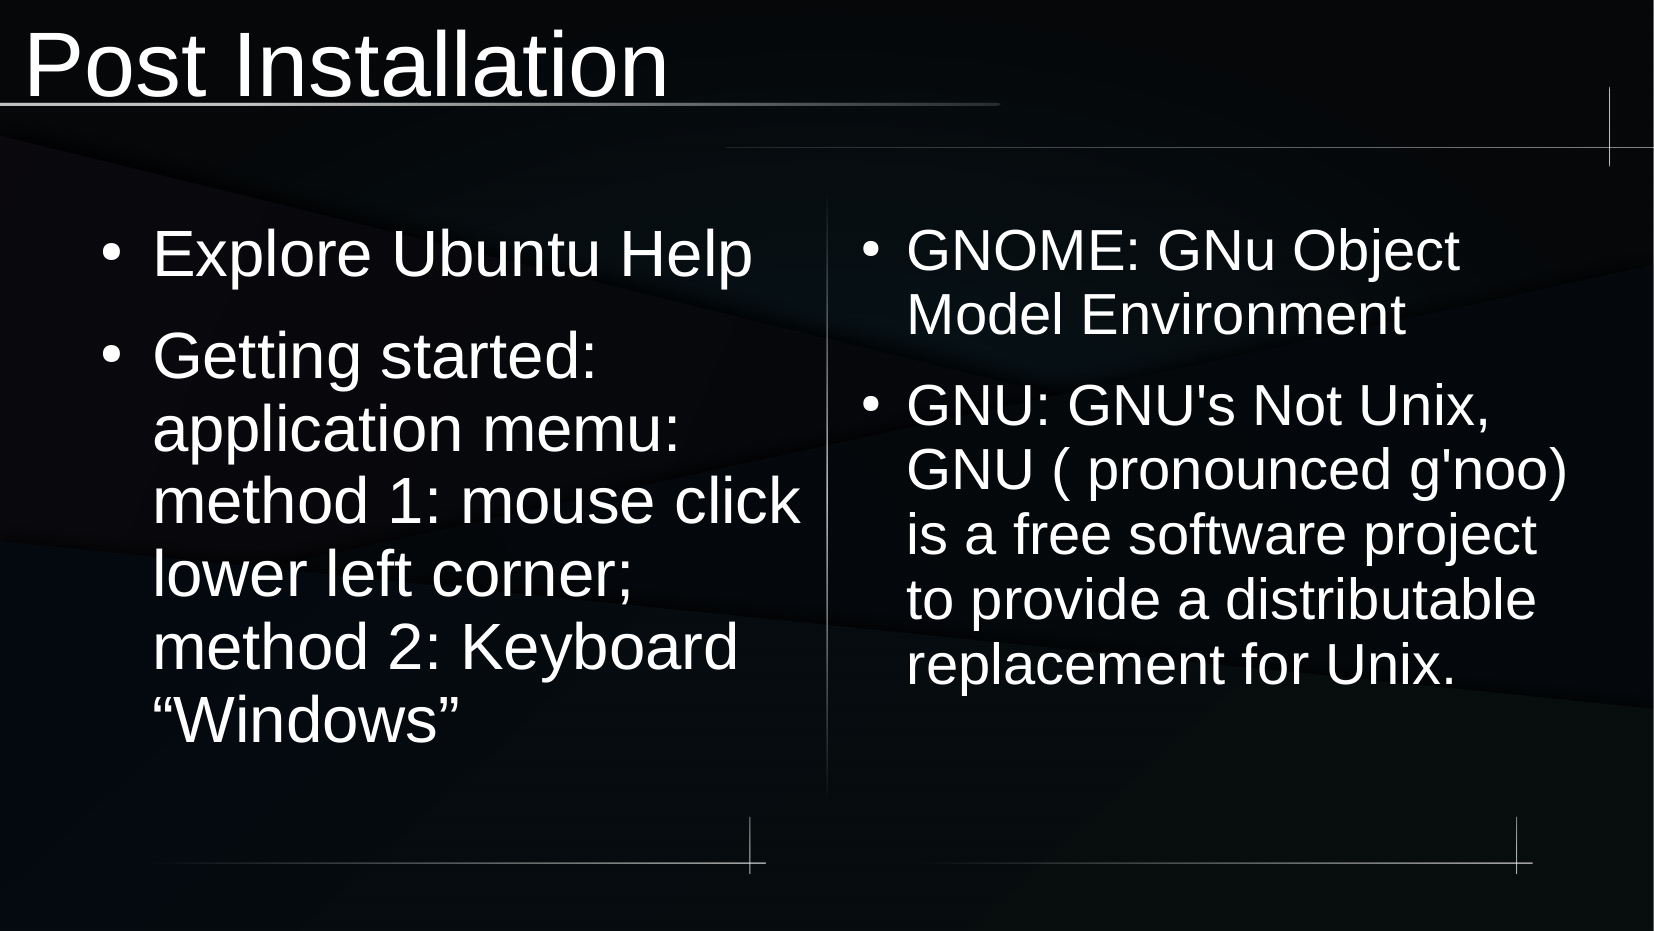

# Post Installation
Explore Ubuntu Help
Getting started: application memu: method 1: mouse click lower left corner; method 2: Keyboard “Windows”
GNOME: GNu Object Model Environment
GNU: GNU's Not Unix, GNU ( pronounced g'noo) is a free software project to provide a distributable replacement for Unix.